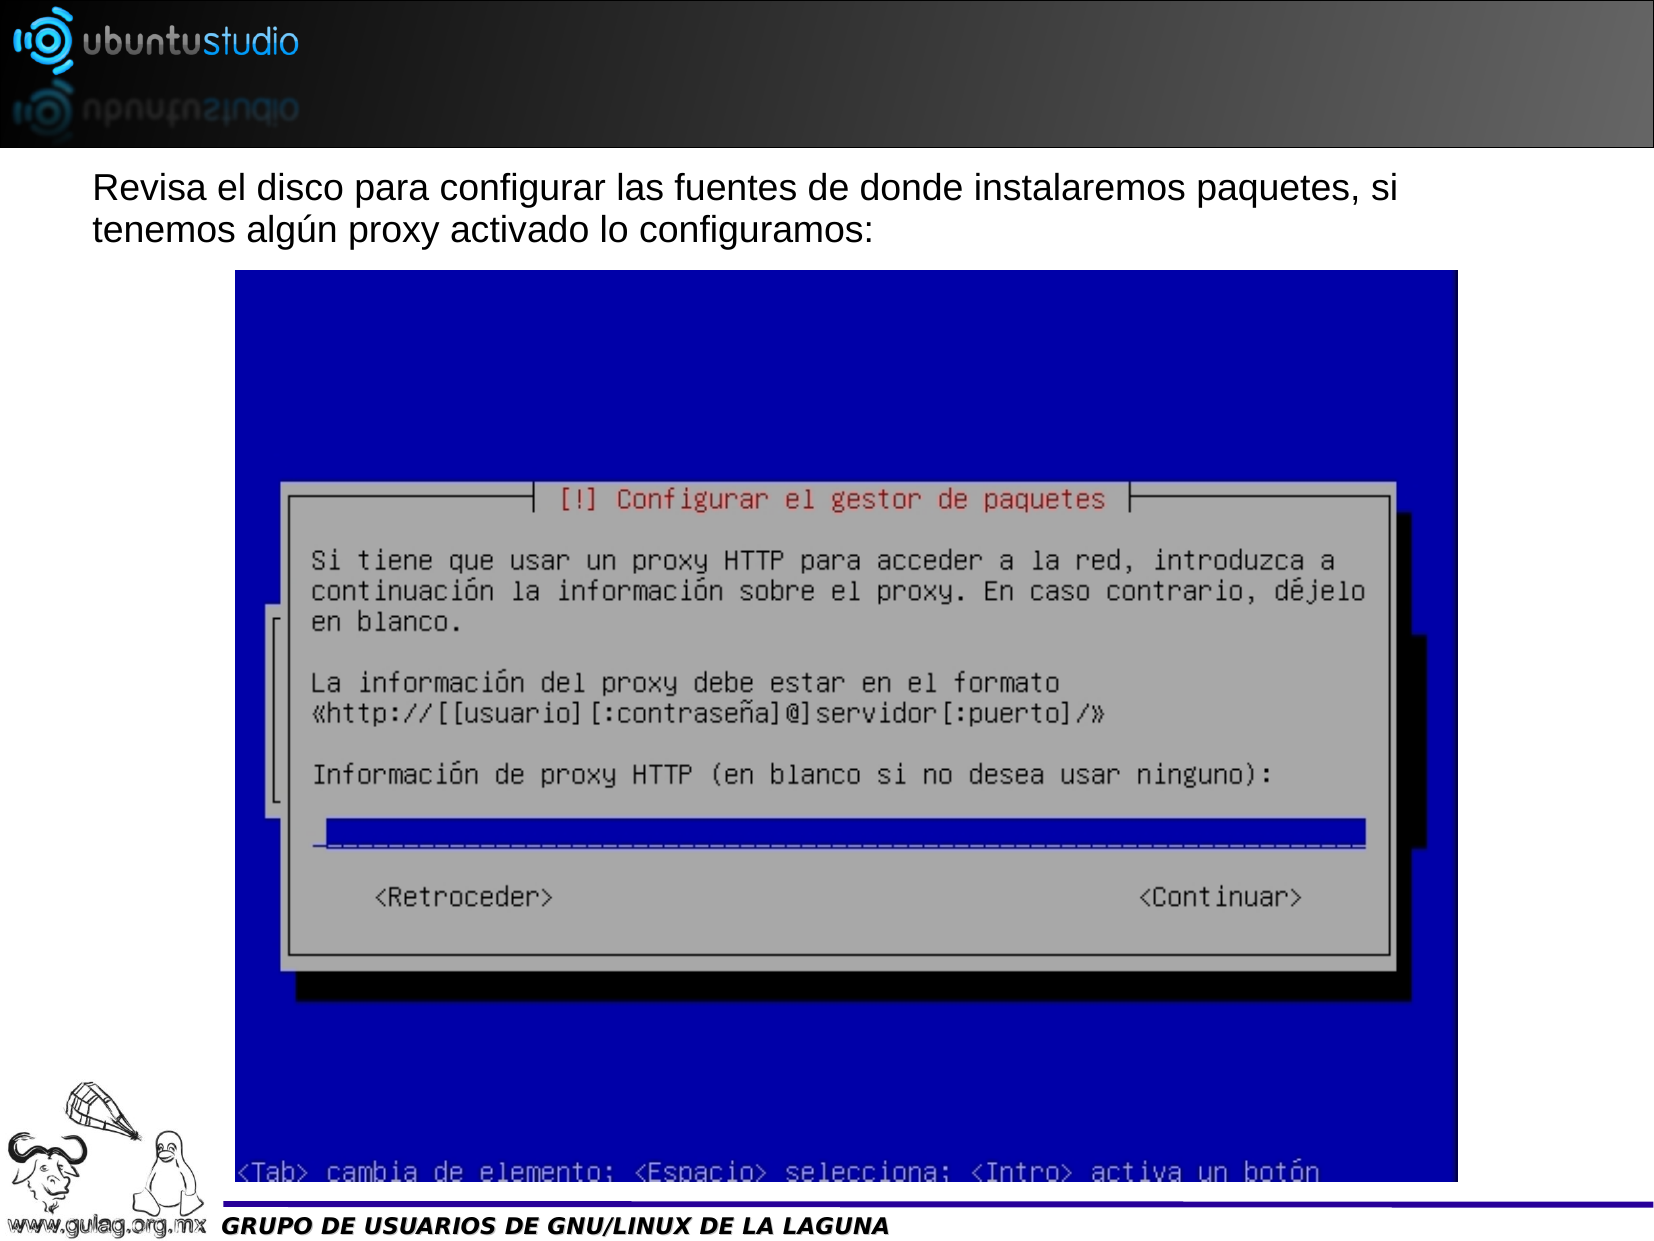

GRUPO DE USUARIOS DE GNU/LINUX DE LA LAGUNA
Revisa el disco para configurar las fuentes de donde instalaremos paquetes, si tenemos algún proxy activado lo configuramos: